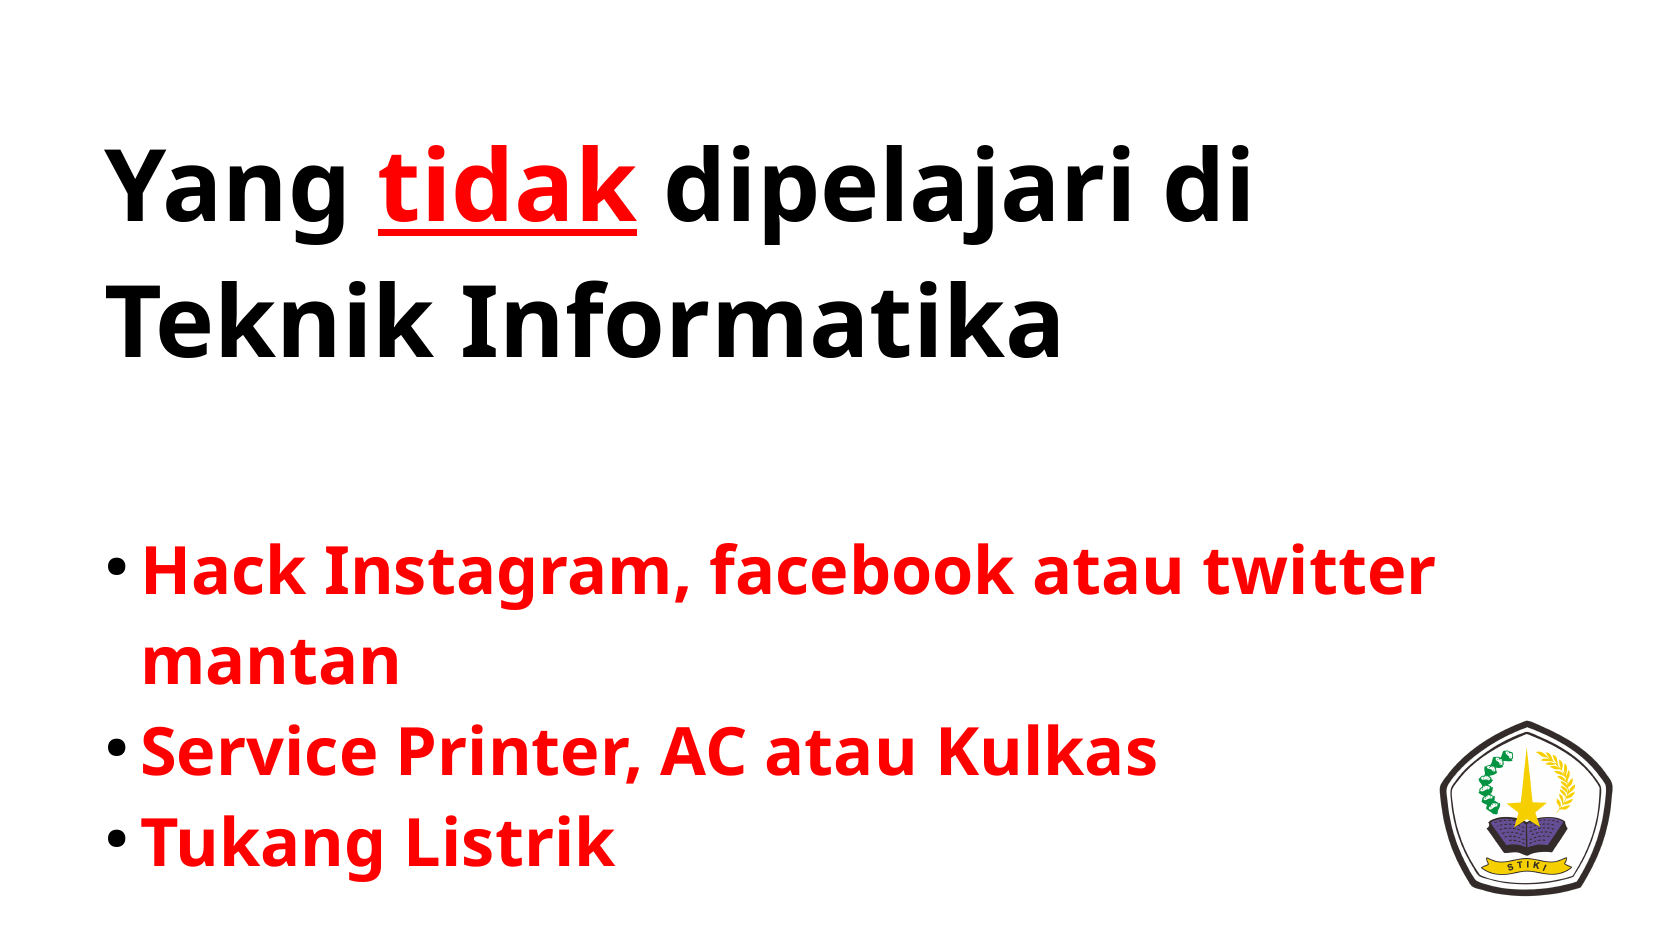

Yang tidak dipelajari di Teknik Informatika
Hack Instagram, facebook atau twitter mantan
Service Printer, AC atau Kulkas
Tukang Listrik